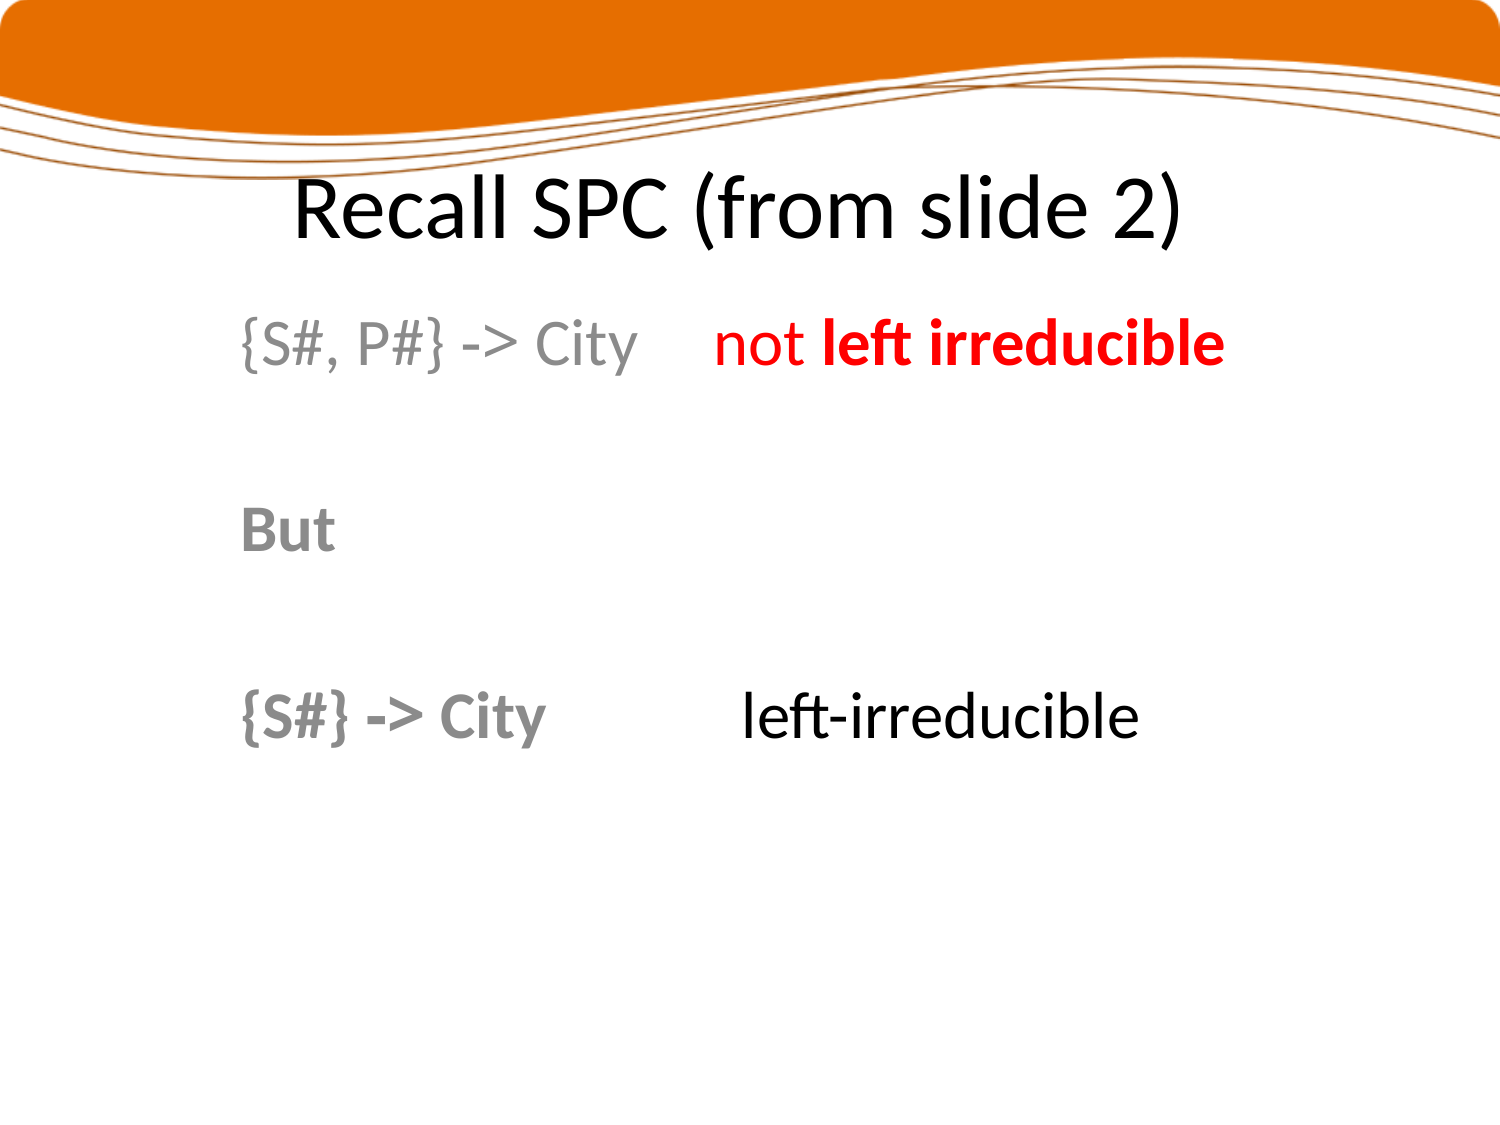

Recall SPC (from slide 2)
# {S#, P#} -> City not left irreducible
But
{S#} -> City left-irreducible